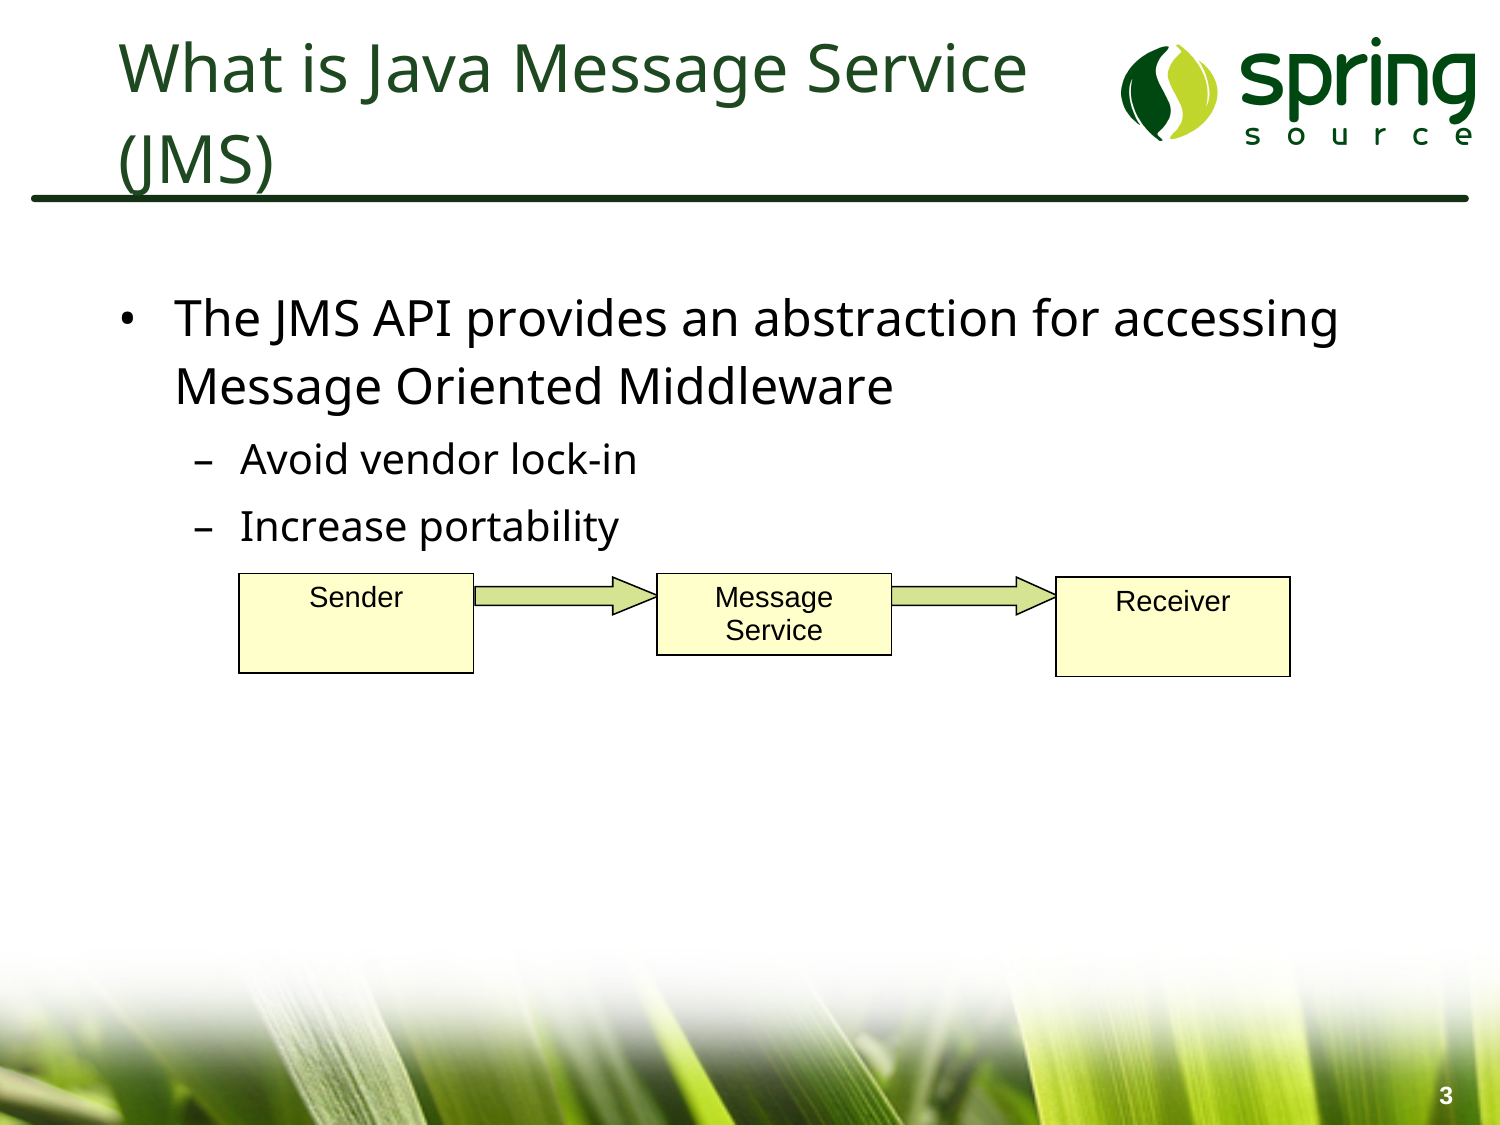

# What is Java Message Service (JMS)
The JMS API provides an abstraction for accessing Message Oriented Middleware
Avoid vendor lock-in
Increase portability
Sender
Message Service
Receiver